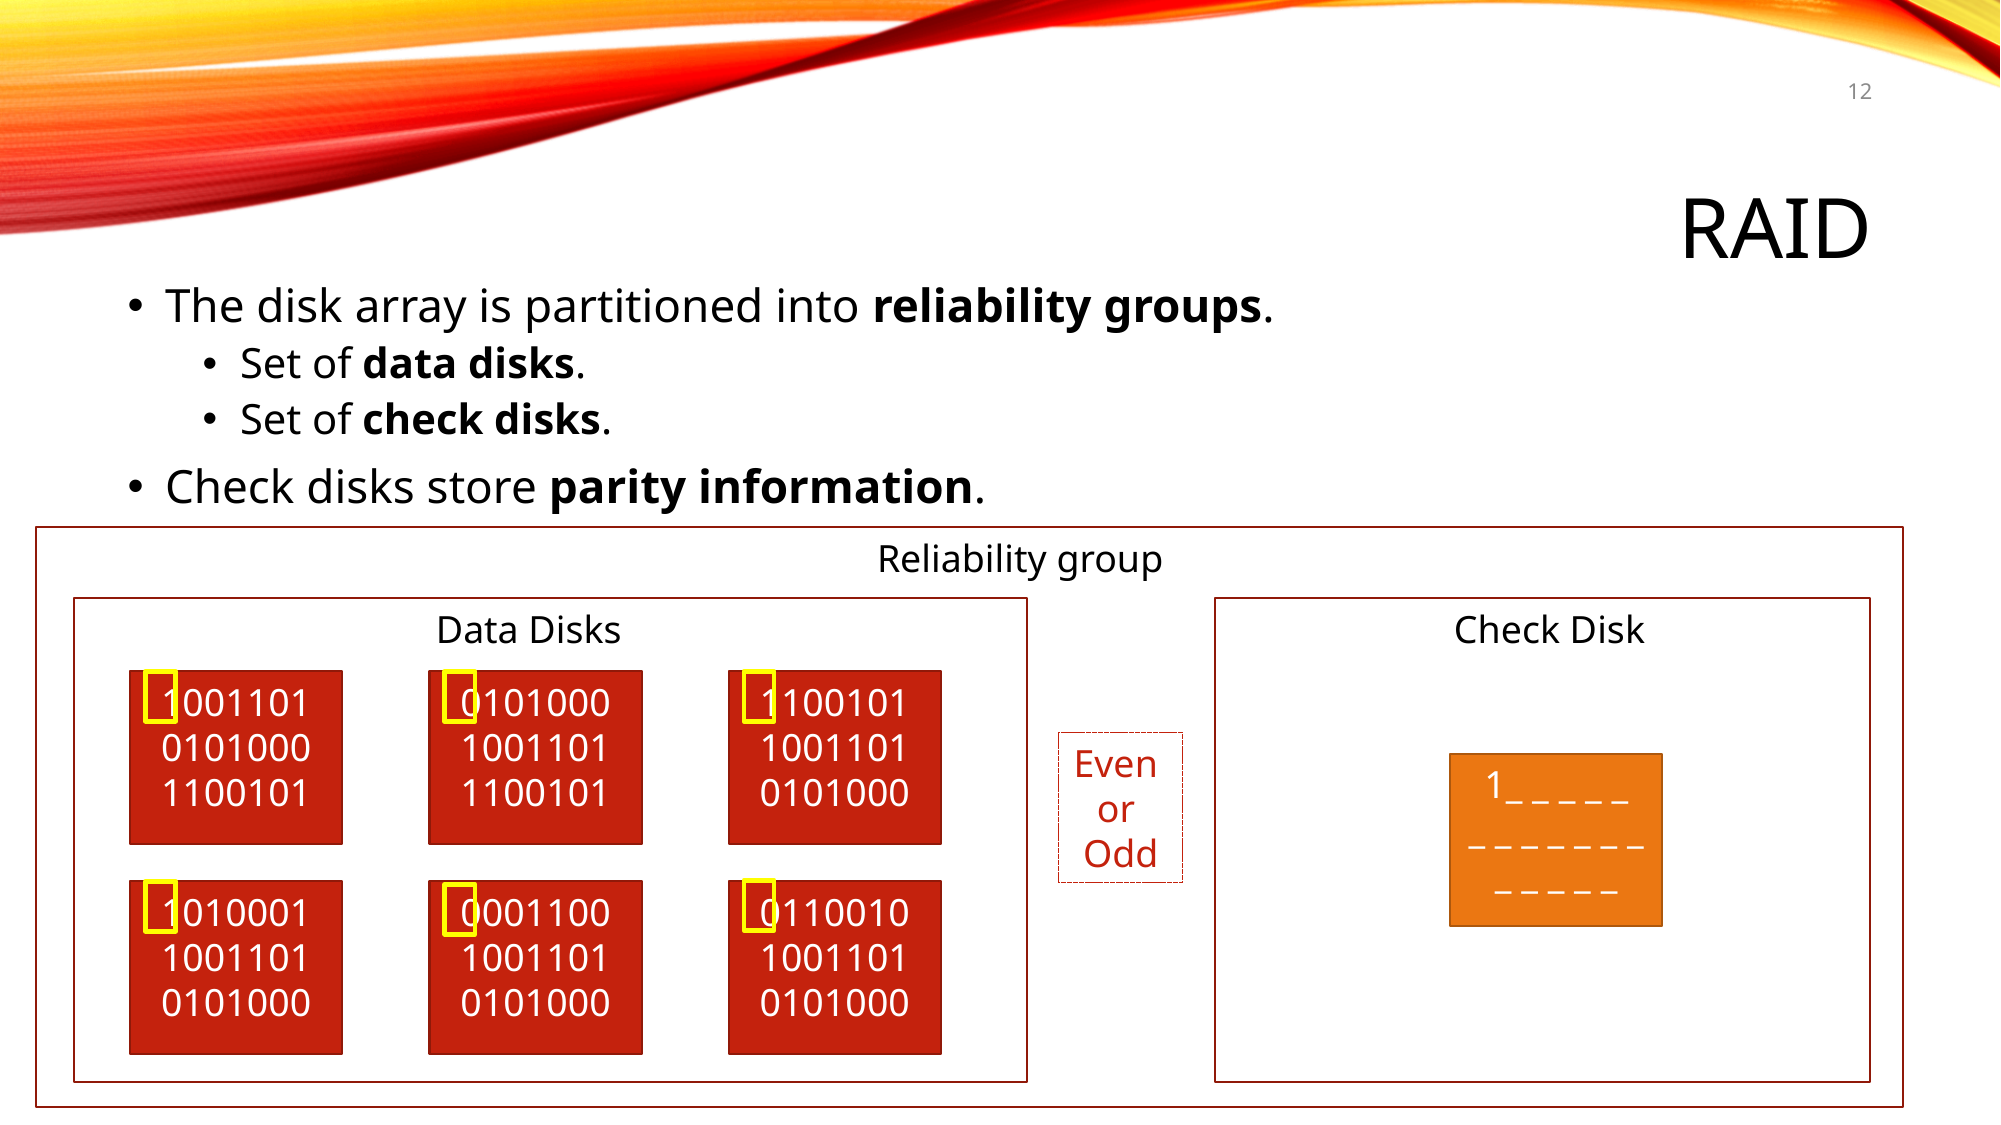

# raid
The disk array is partitioned into reliability groups.
Set of data disks.
Set of check disks.
Check disks store parity information.
Reliability group
Data Disks
Check Disk
1001101
0101000
1100101
0101000
1001101
1100101
1100101
1001101
0101000
Even
or
Odd
1_ _ _ _ _
_ _ _ _ _ _ _ _ _ _ _ _
1010001
1001101
0101000
0001100
1001101
0101000
0110010
1001101
0101000